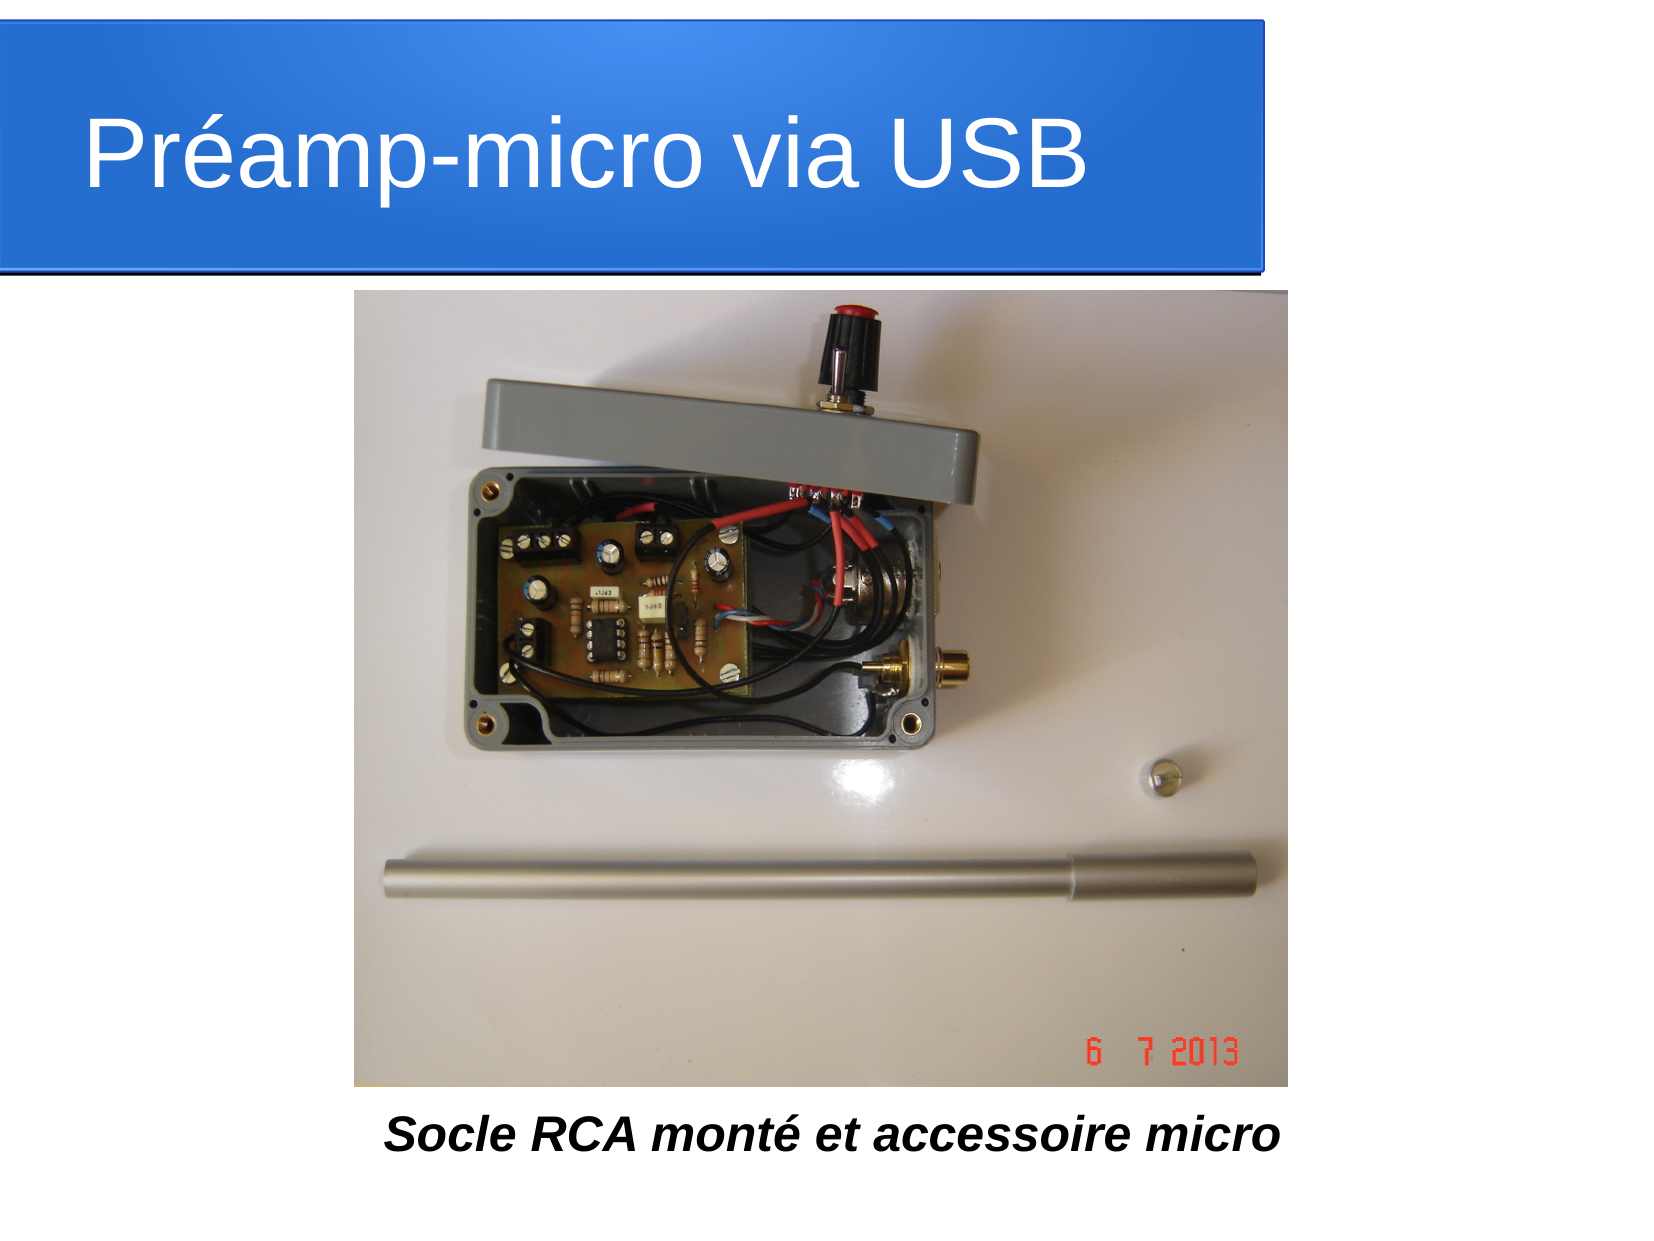

# Préamp-micro via USB
Socle RCA monté et accessoire micro